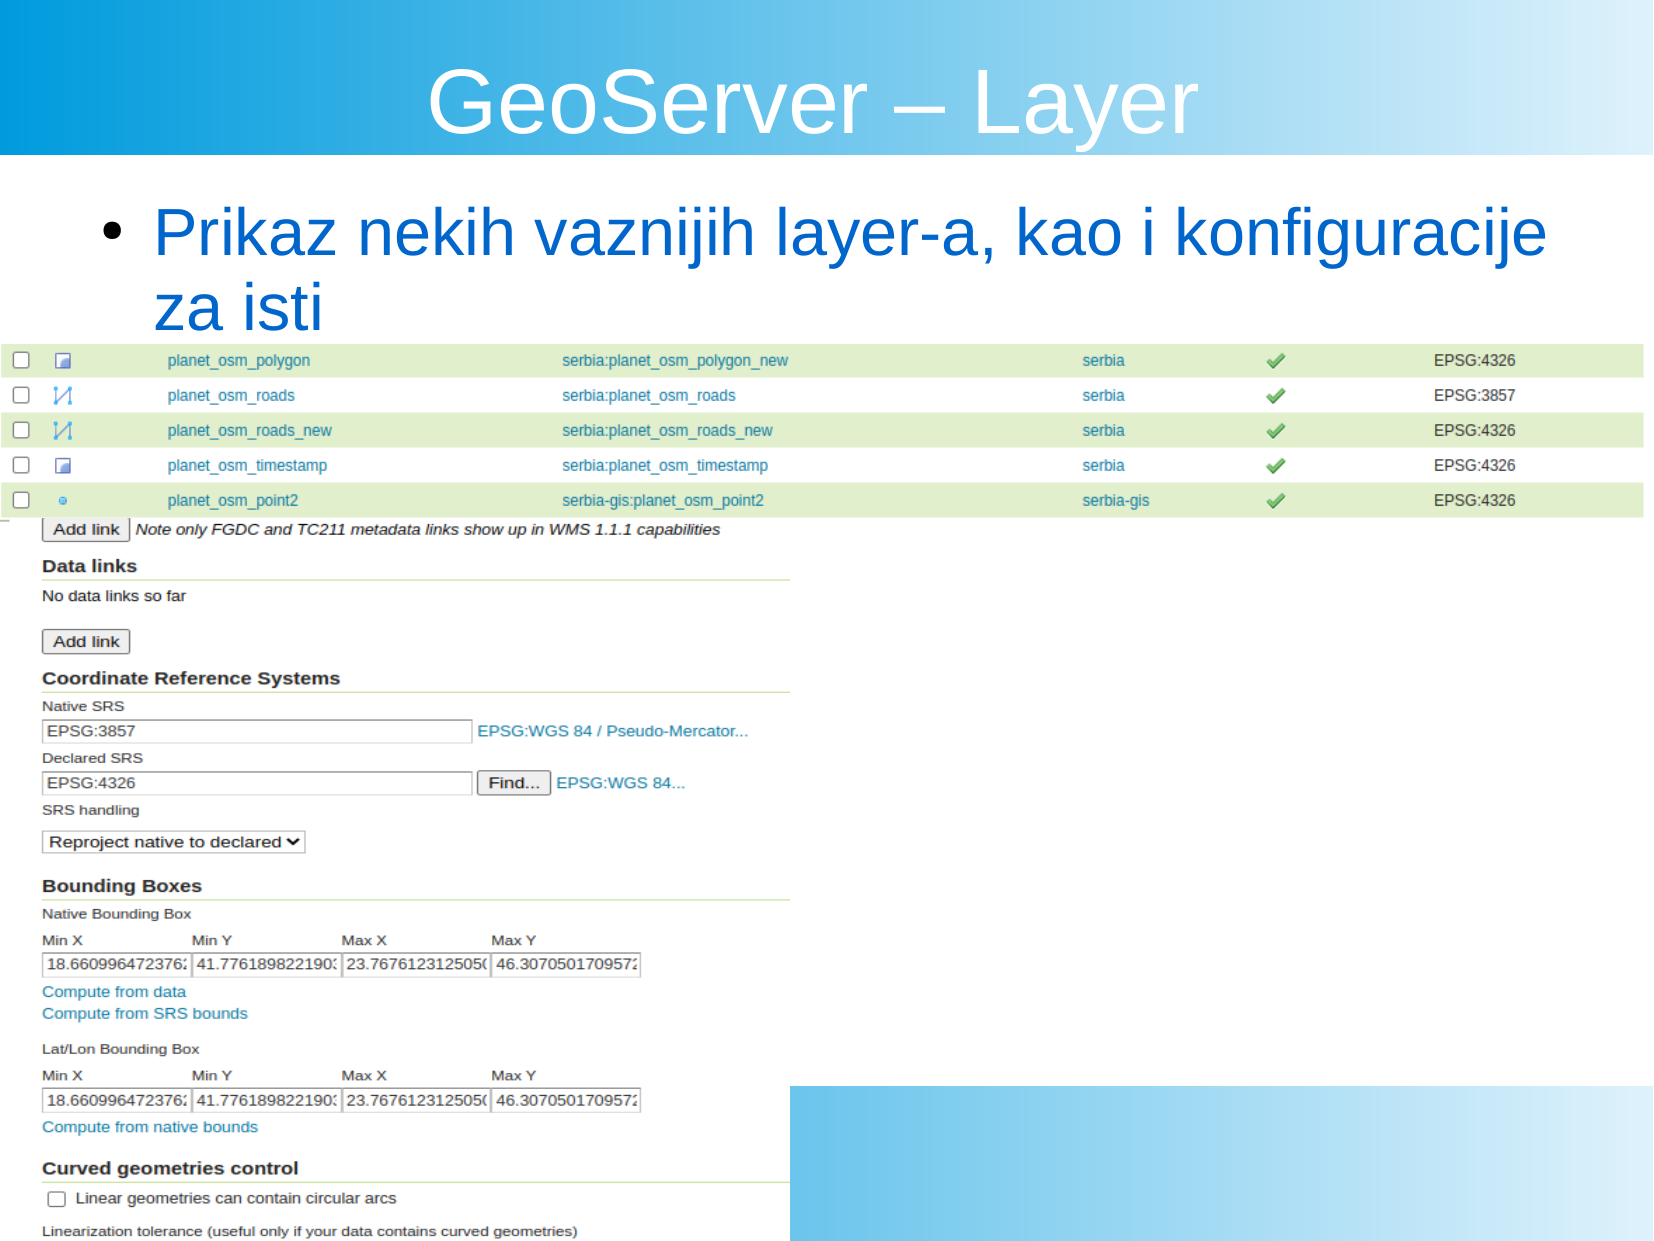

# GeoServer – Layer
Prikaz nekih vaznijih layer-a, kao i konfiguracije za isti